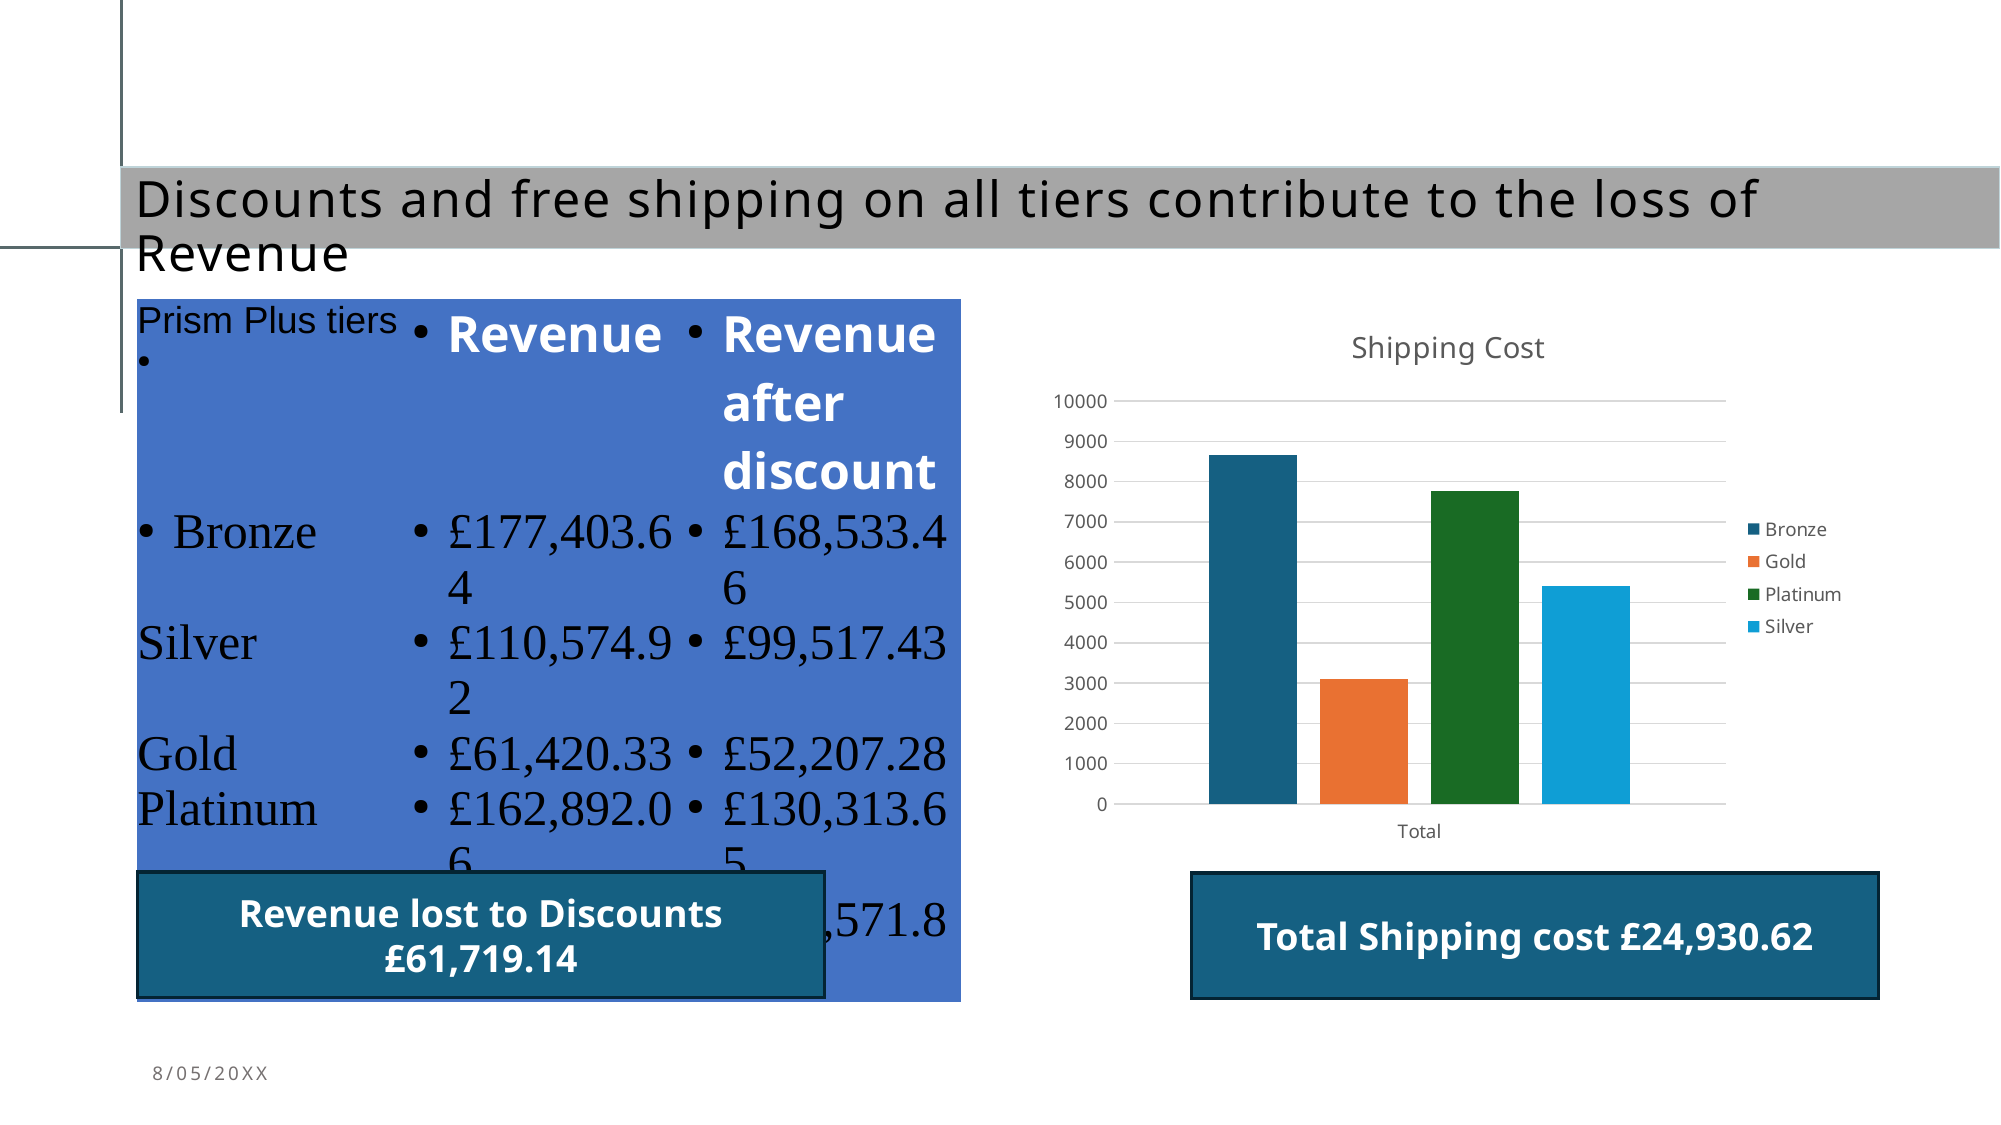

Discounts and free shipping on all tiers contribute to the loss of Revenue
| Prism Plus tiers | Revenue | Revenue after discount |
| --- | --- | --- |
| Bronze | £177,403.64 | £168,533.46 |
| Silver | £110,574.92 | £99,517.43 |
| Gold | £61,420.33 | £52,207.28 |
| Platinum | £162,892.06 | £130,313.65 |
| Total | £512,290.95 | £450,571.81 |
### Chart: Shipping Cost
| Category | Bronze | Gold | Platinum | Silver |
|---|---|---|---|---|
| Total | 8653.05999999953 | 3109.59999999998 | 7762.03999999994 | 5405.91999999984 |Revenue lost to Discounts £61,719.14
Total Shipping cost £24,930.62
8/05/20XX